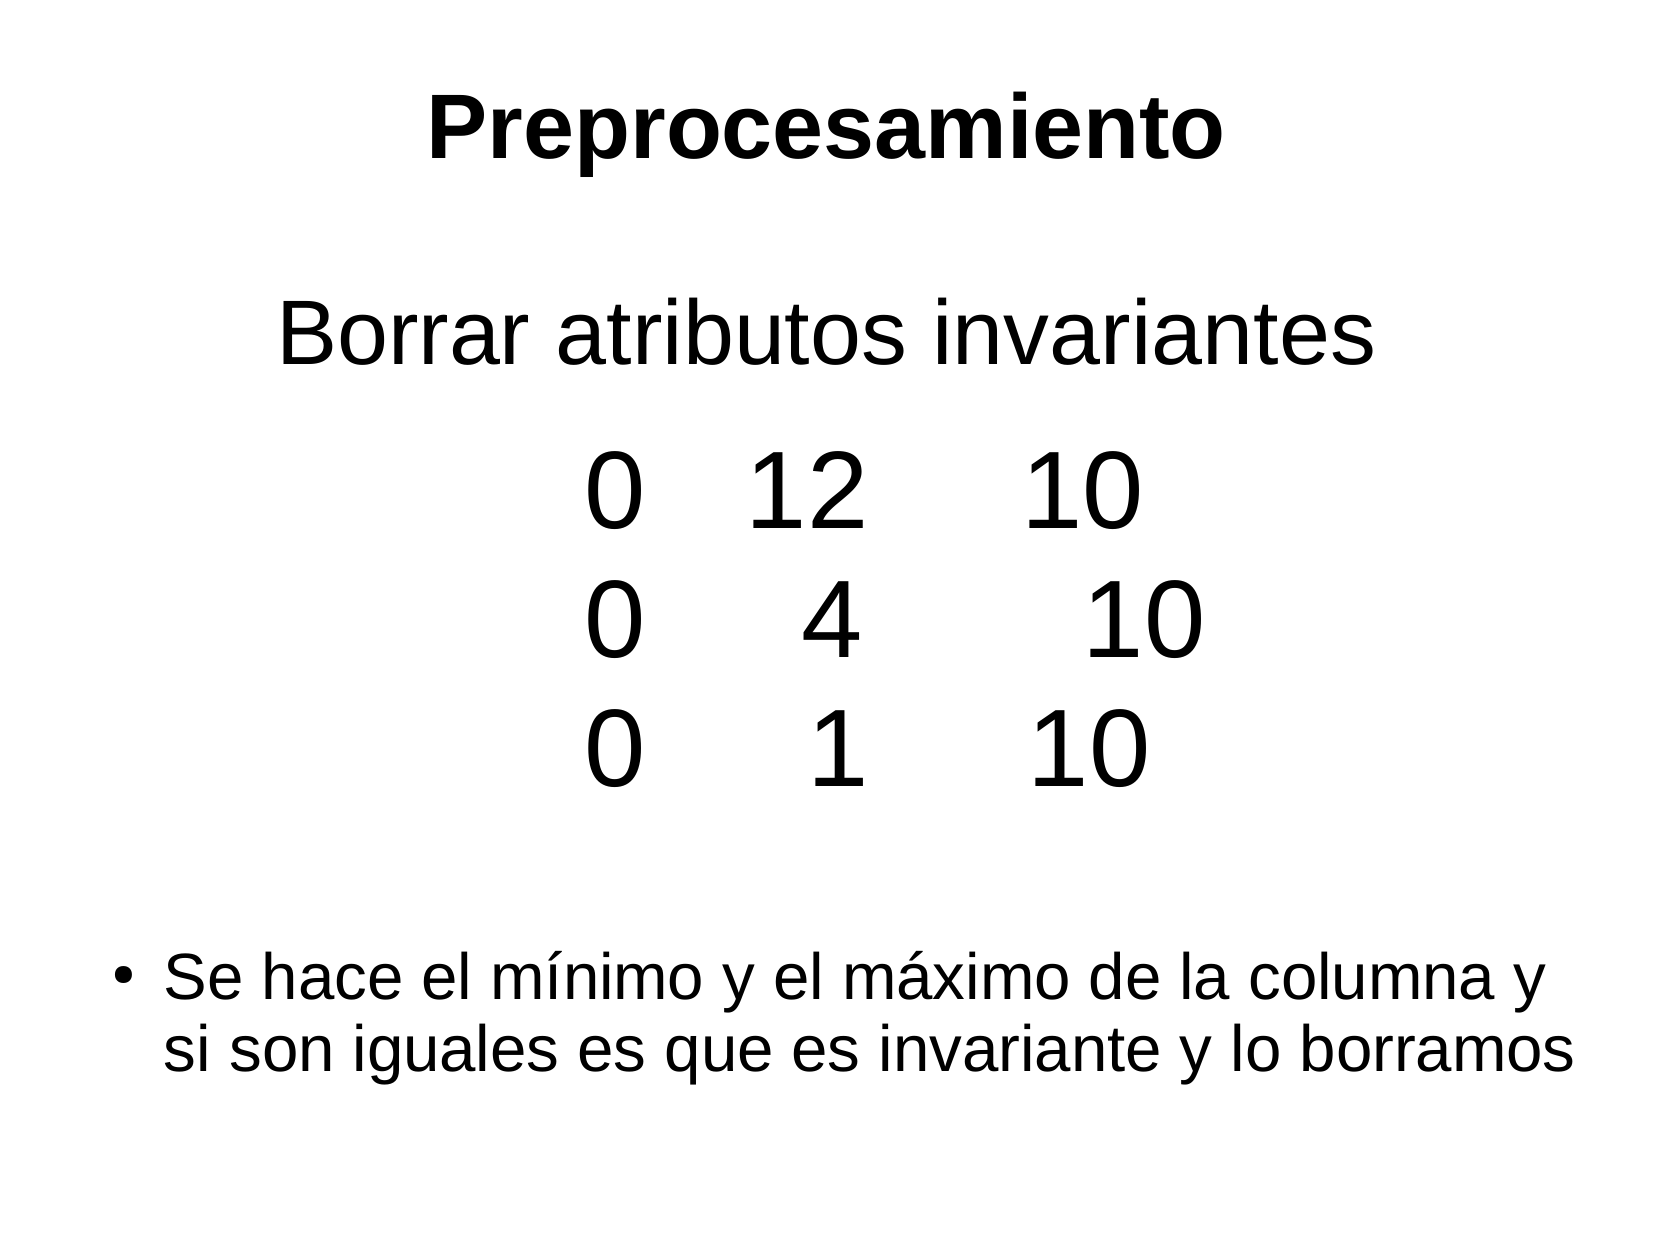

Preprocesamiento
Borrar atributos invariantes
# 0	 12	 	10
0 	4					 		 10
0	 1		 10
Se hace el mínimo y el máximo de la columna y si son iguales es que es invariante y lo borramos